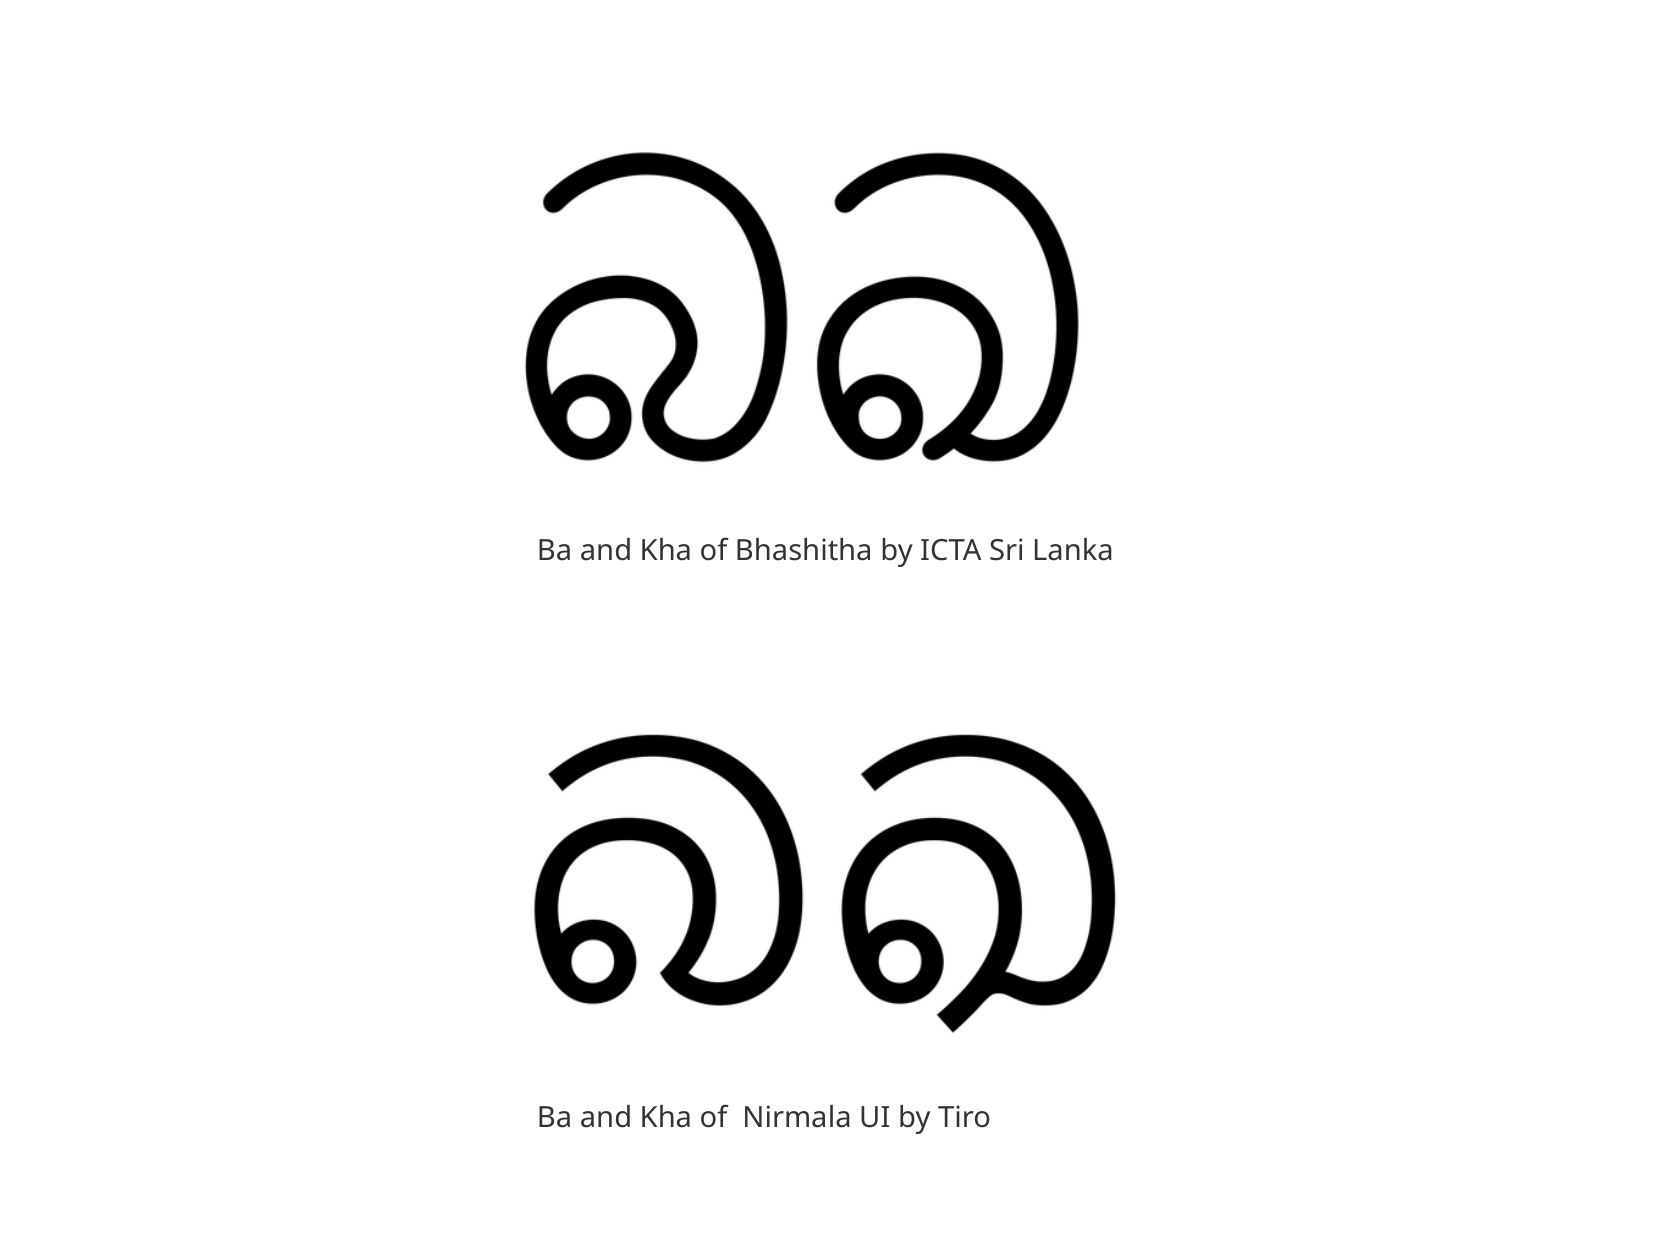

# Ba and Kha of Bhashitha by ICTA Sri Lanka
Ba and Kha of Nirmala UI by Tiro